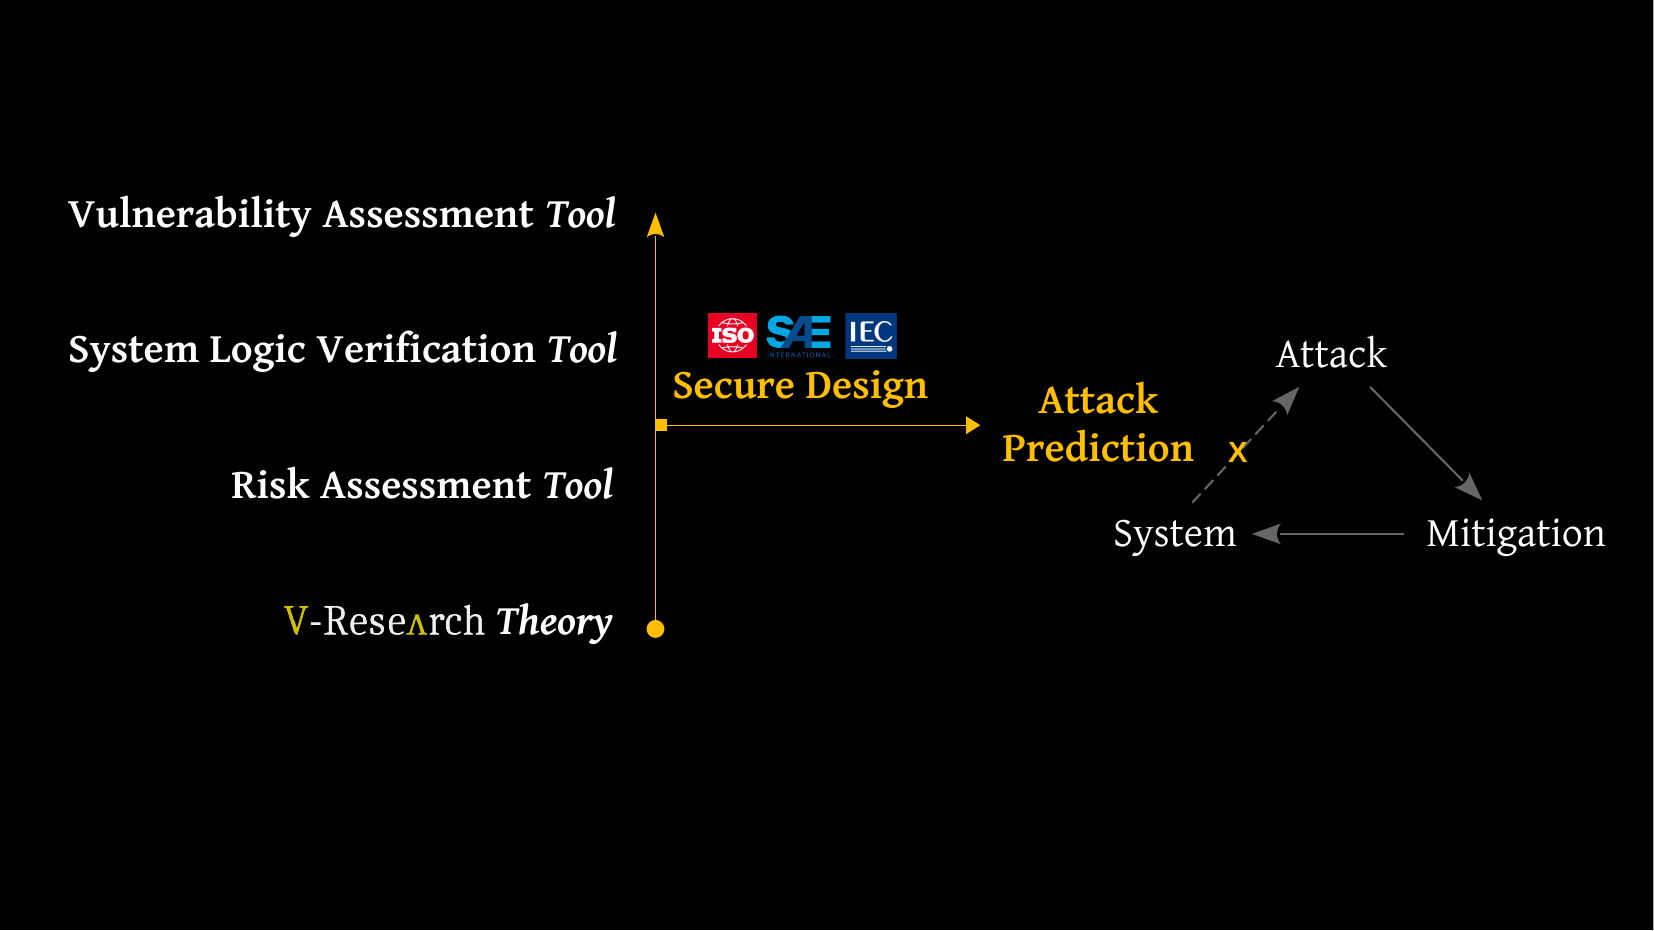

Vulnerability Assessment Tool
System Logic Verification Tool
Attack
Secure Design
Attack Prediction
X
Risk Assessment Tool
System
Mitigation
Theory